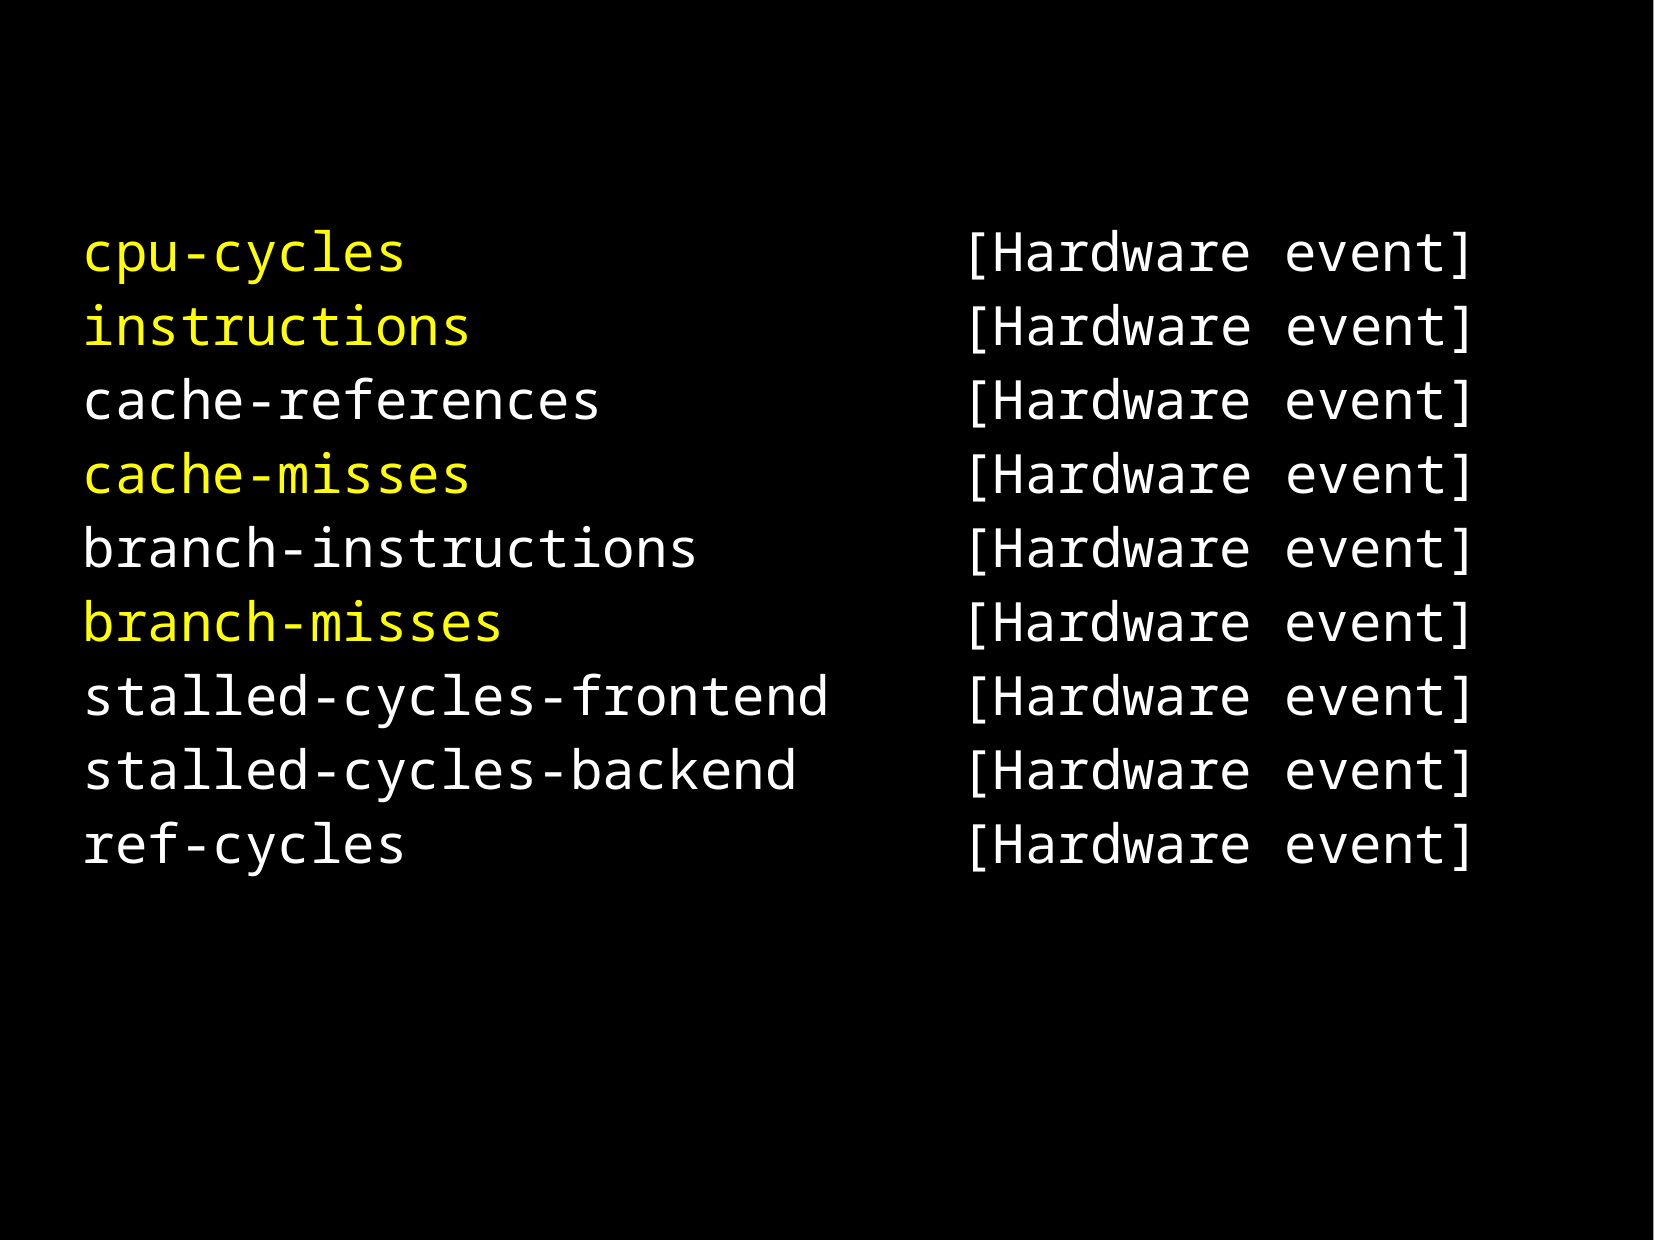

# cpu-cycles [Hardware event]
instructions [Hardware event]
cache-references [Hardware event]
cache-misses [Hardware event]
branch-instructions [Hardware event]
branch-misses [Hardware event]
stalled-cycles-frontend [Hardware event]
stalled-cycles-backend [Hardware event]
ref-cycles [Hardware event]